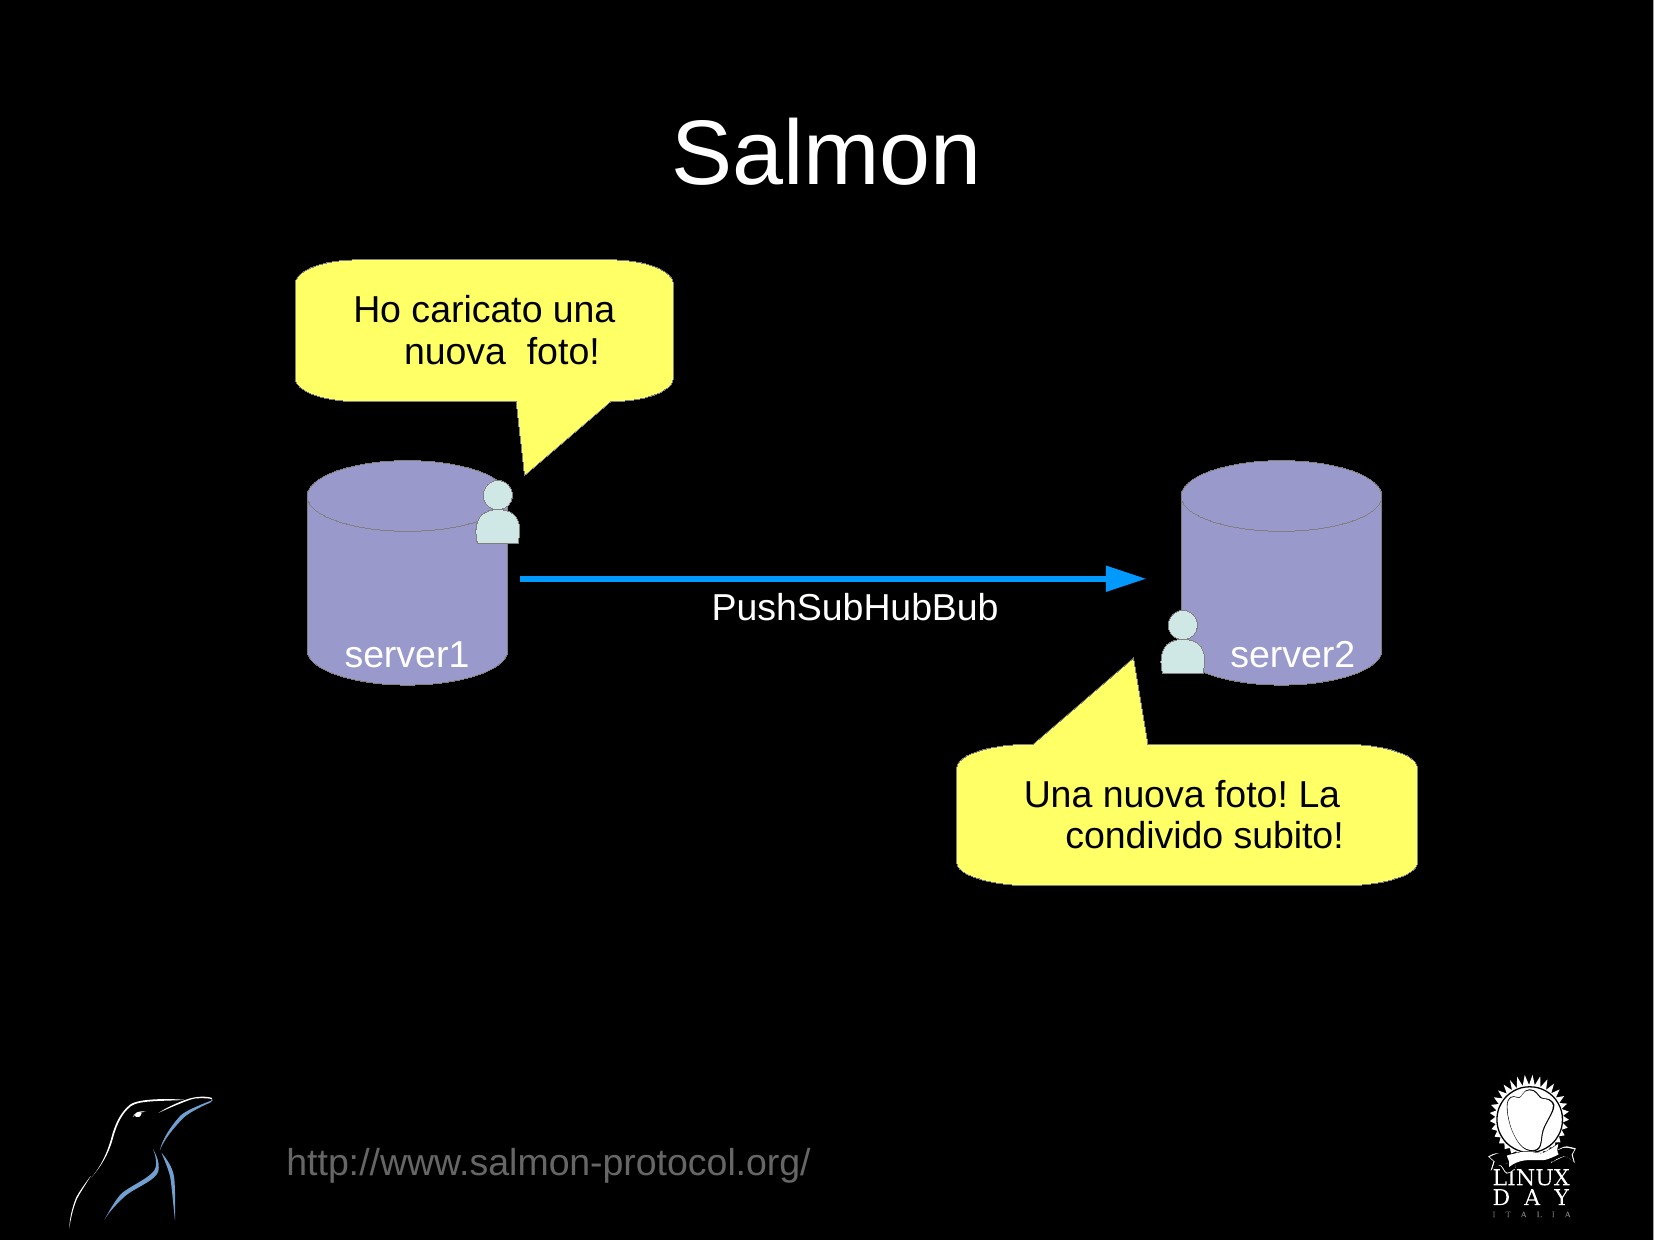

# Salmon
Ho caricato una nuova foto!
PushSubHubBub
server1
server2
Una nuova foto! La condivido subito!
http://www.salmon-protocol.org/